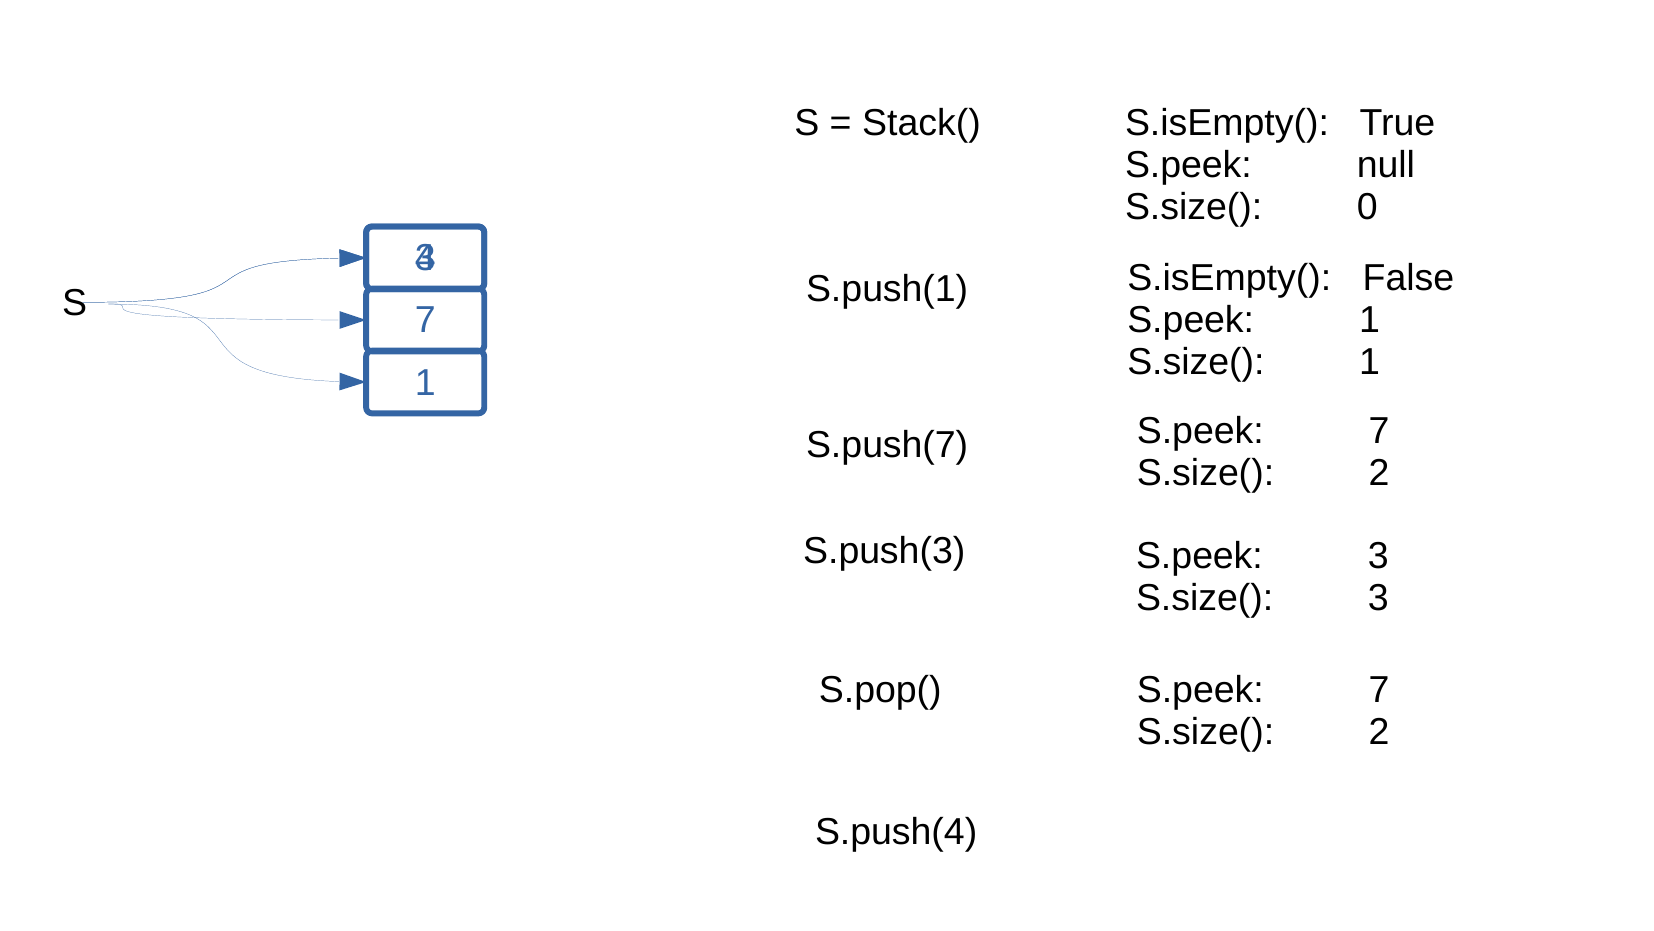

S = Stack()
S.isEmpty(): True
S.peek:		 null
S.size():		 0
3
4
S.isEmpty(): False
S.peek:		 1
S.size():		 1
S.push(1)
S
7
1
S.peek:		 7
S.size():		 2
S.push(7)
S.push(3)
S.peek:		 3
S.size():		 3
S.pop()
S.peek:		 7
S.size():		 2
S.push(4)